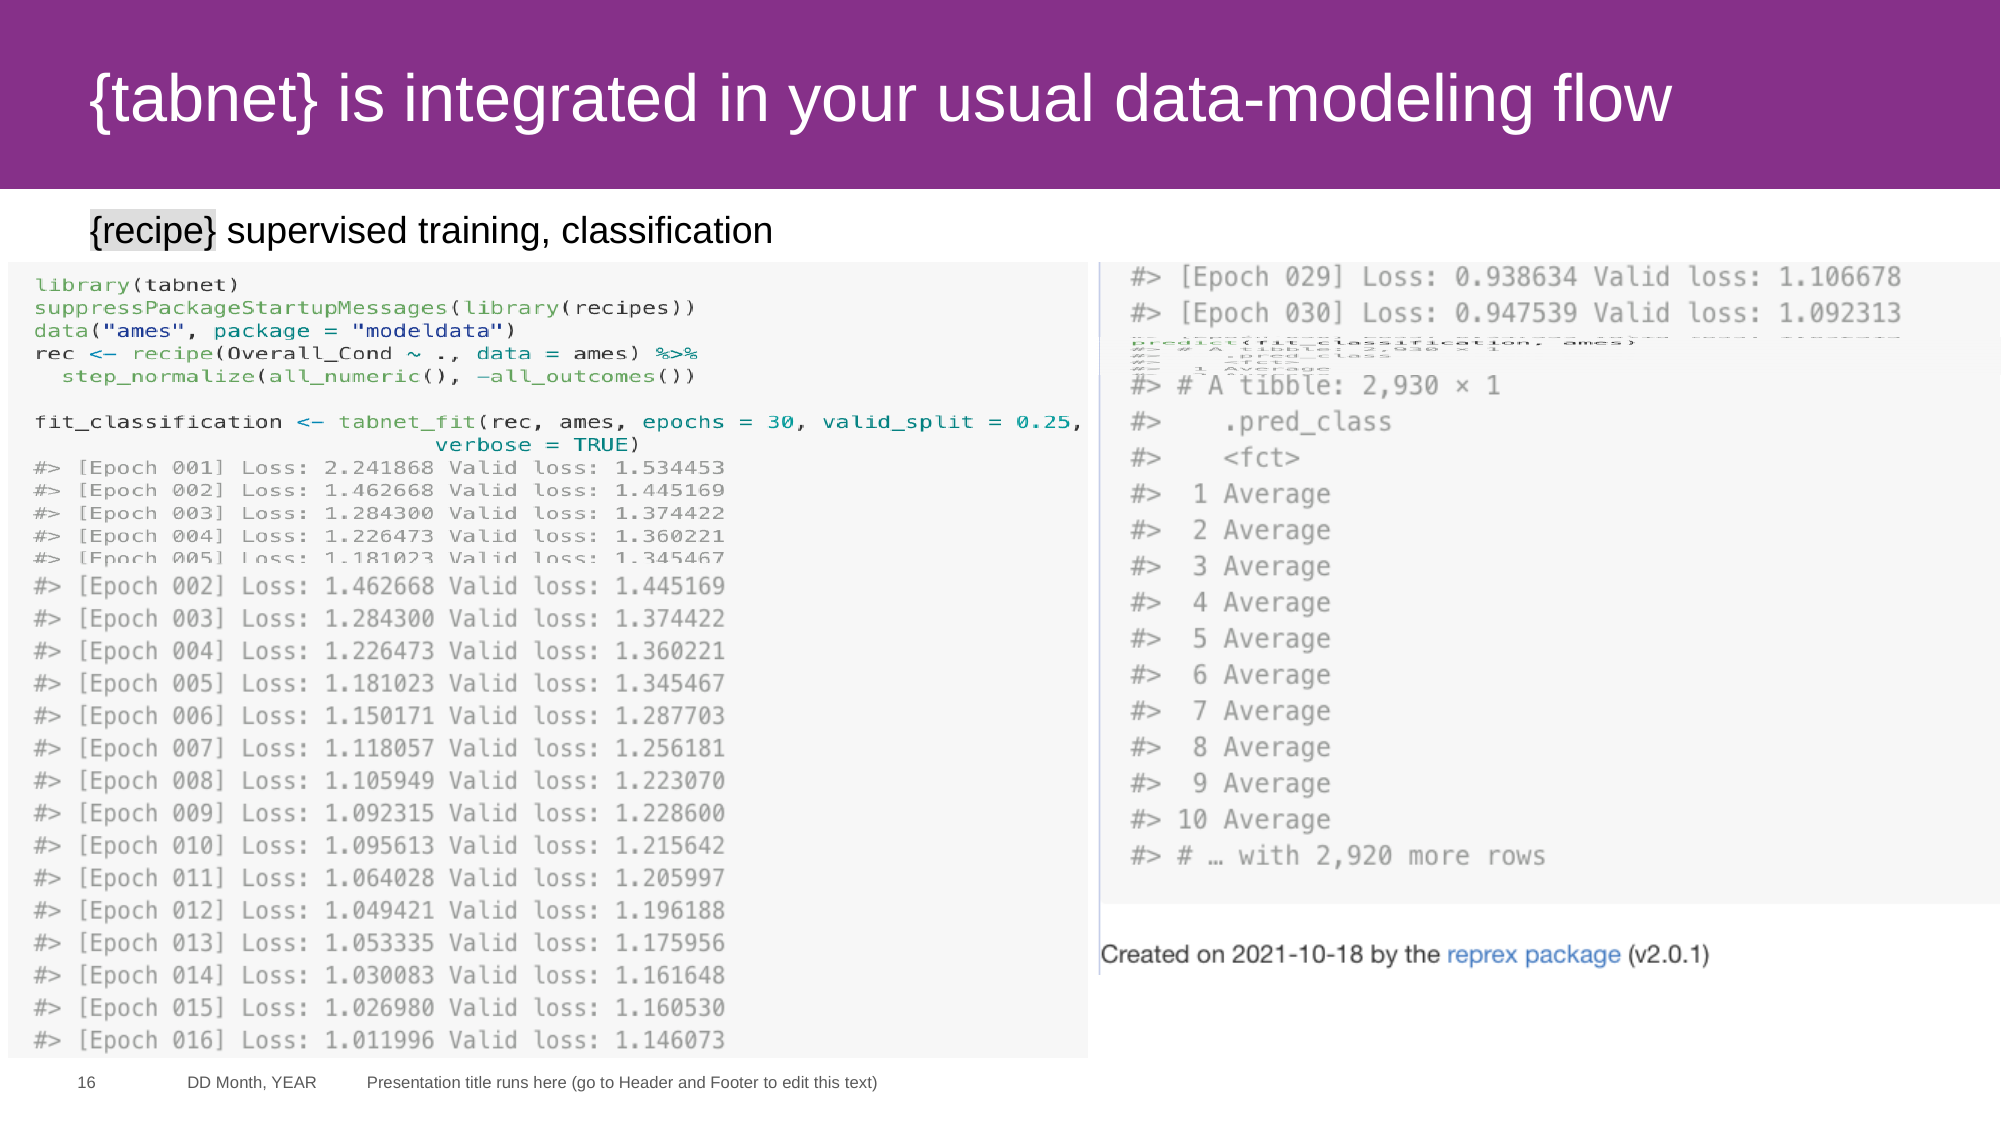

{tabnet} is integrated in your usual data-modeling flow
{recipe} supervised training, classification
DD Month, YEAR
Presentation title runs here (go to Header and Footer to edit this text)